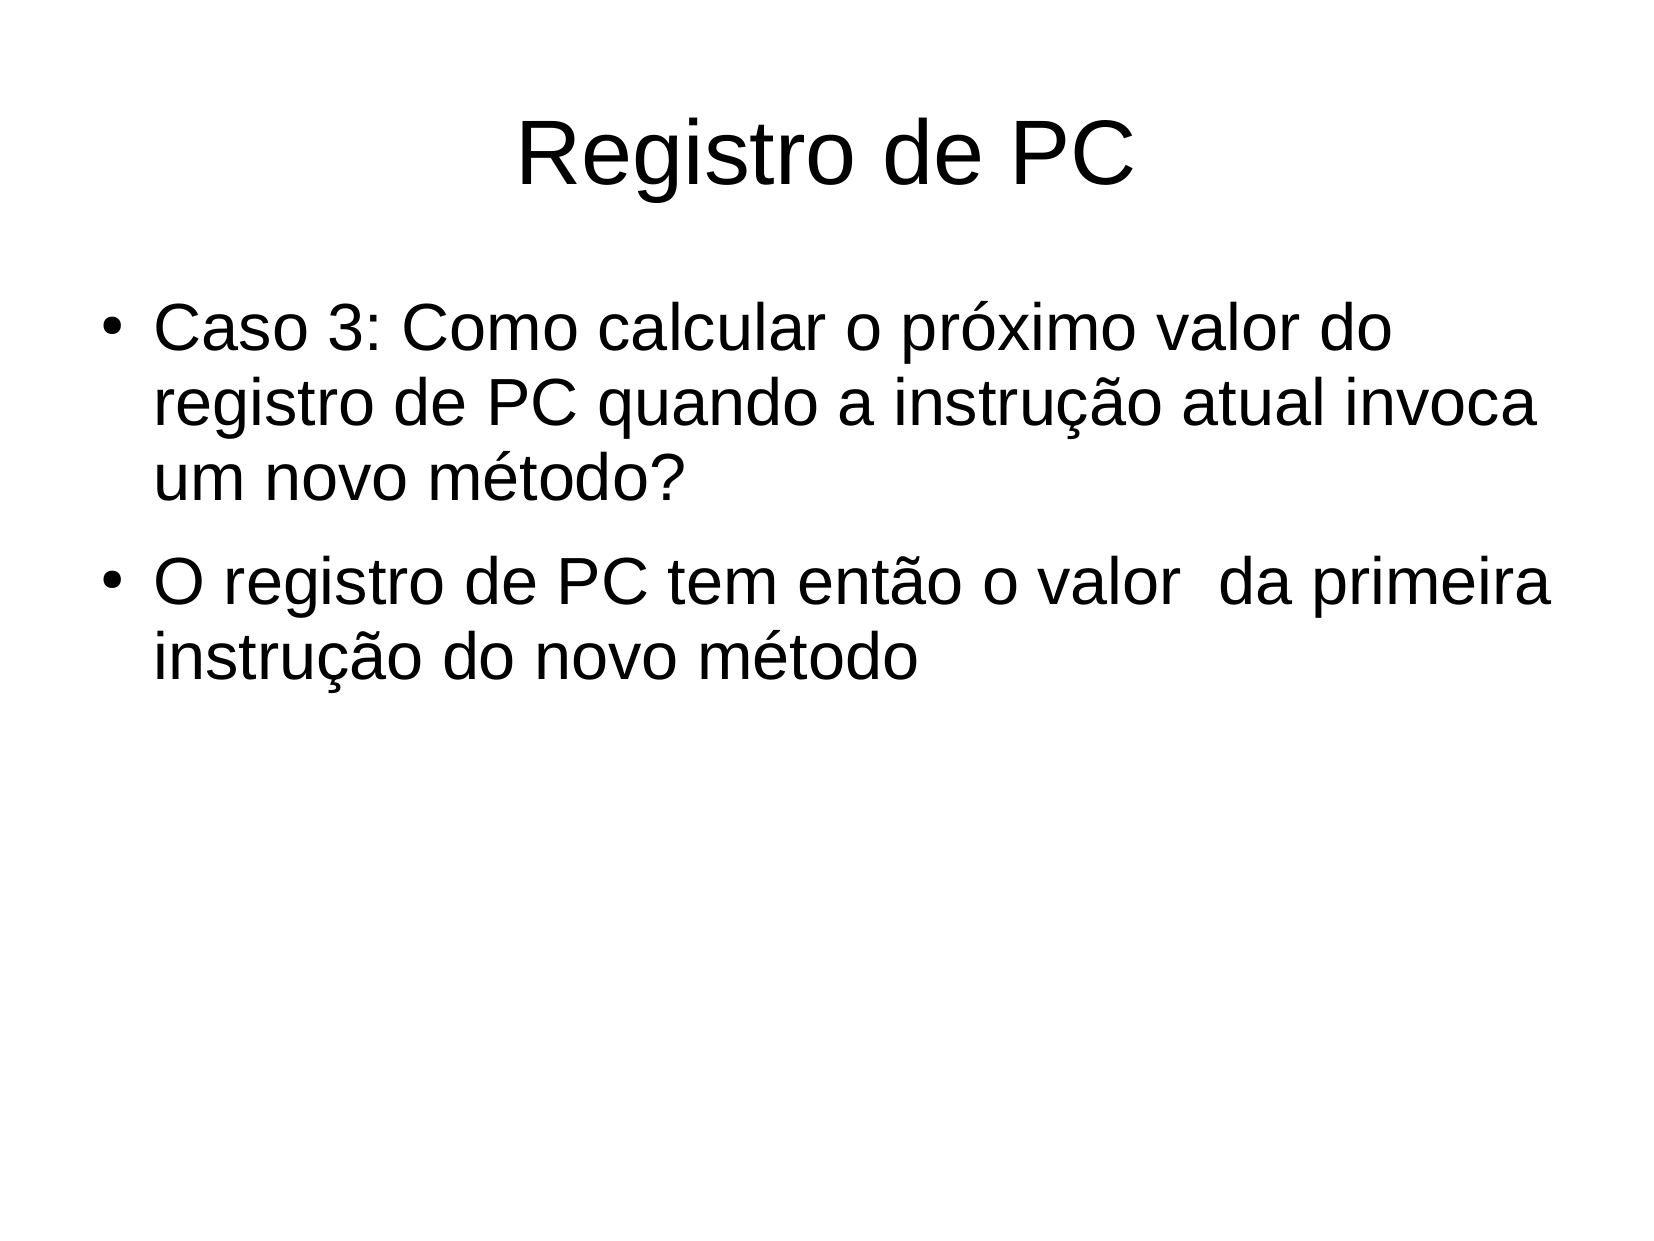

# Registro de PC
Caso 3: Como calcular o próximo valor do registro de PC quando a instrução atual invoca um novo método?
O registro de PC tem então o valor da primeira instrução do novo método